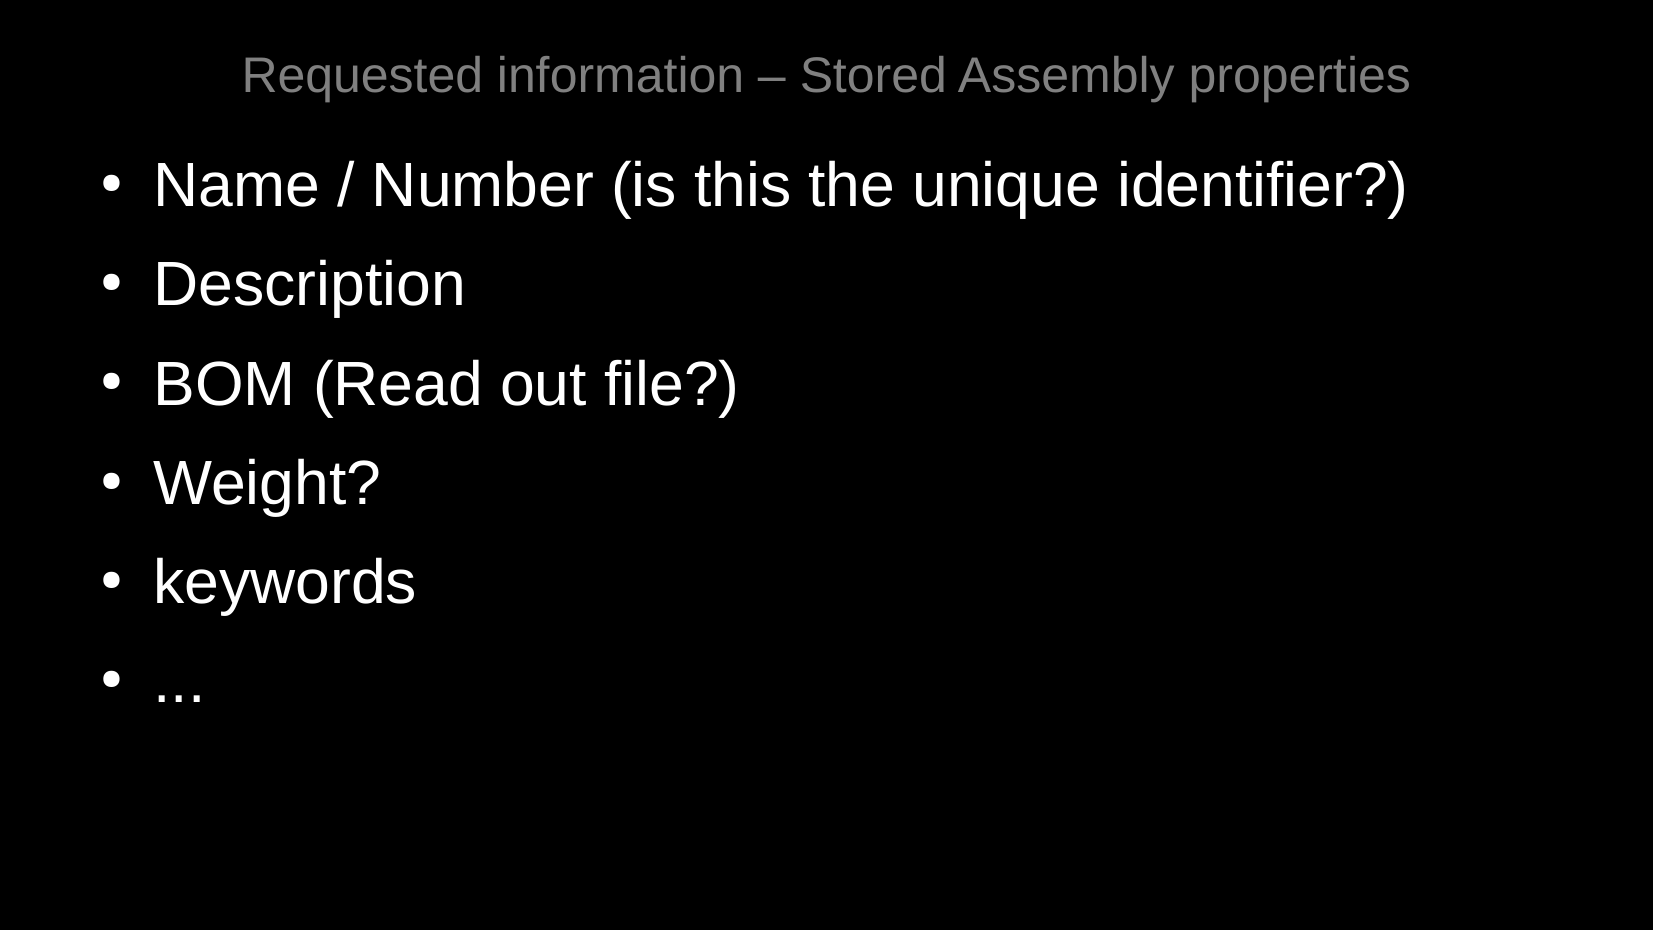

# Requested information – Stored Assembly properties
Name / Number (is this the unique identifier?)
Description
BOM (Read out file?)
Weight?
keywords
...